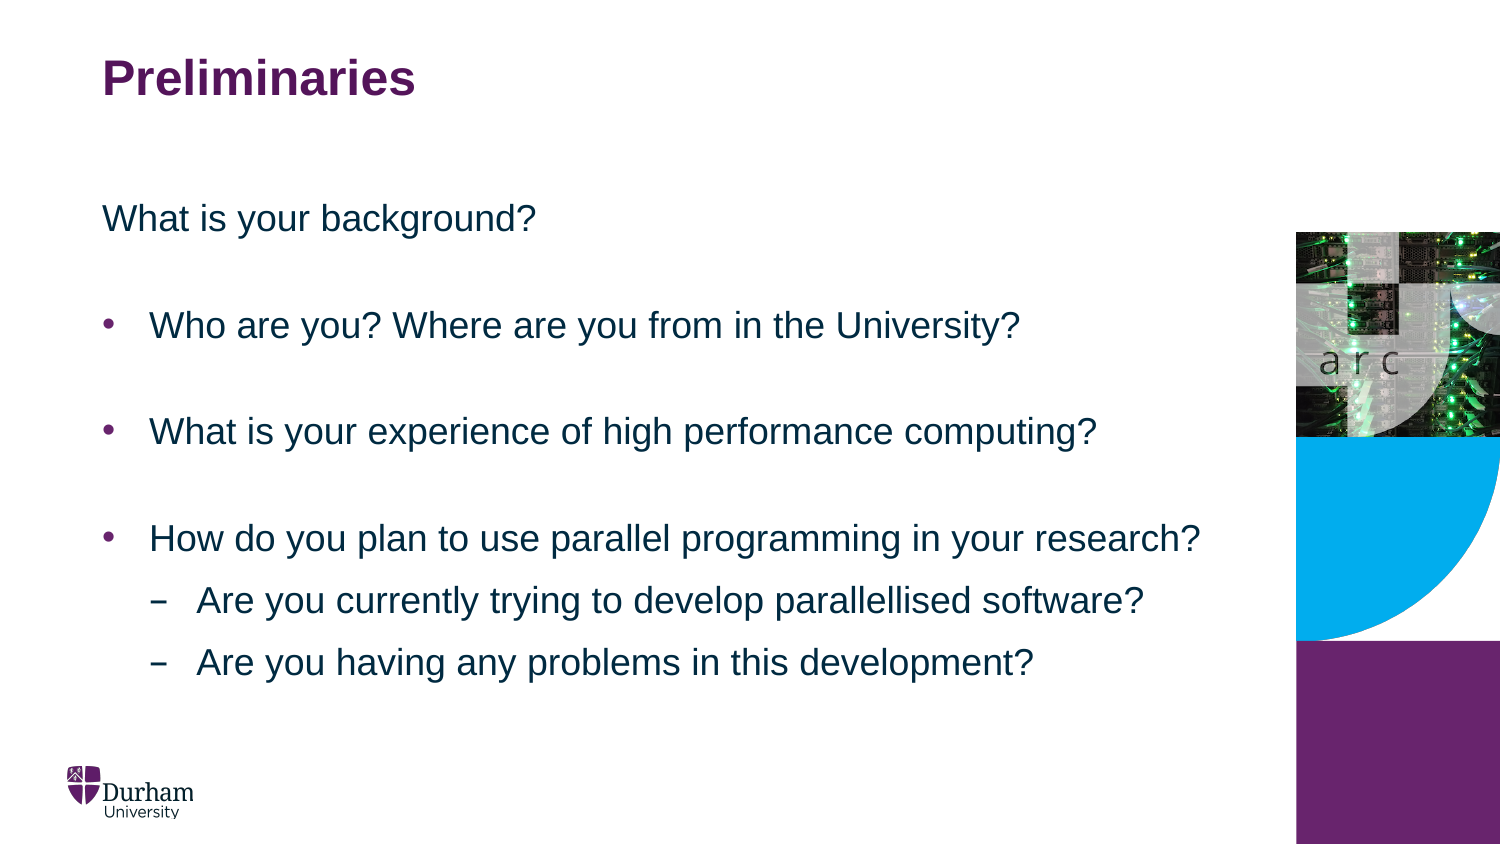

# Preliminaries
What is your background?
Who are you? Where are you from in the University?
What is your experience of high performance computing?
How do you plan to use parallel programming in your research?
Are you currently trying to develop parallellised software?
Are you having any problems in this development?